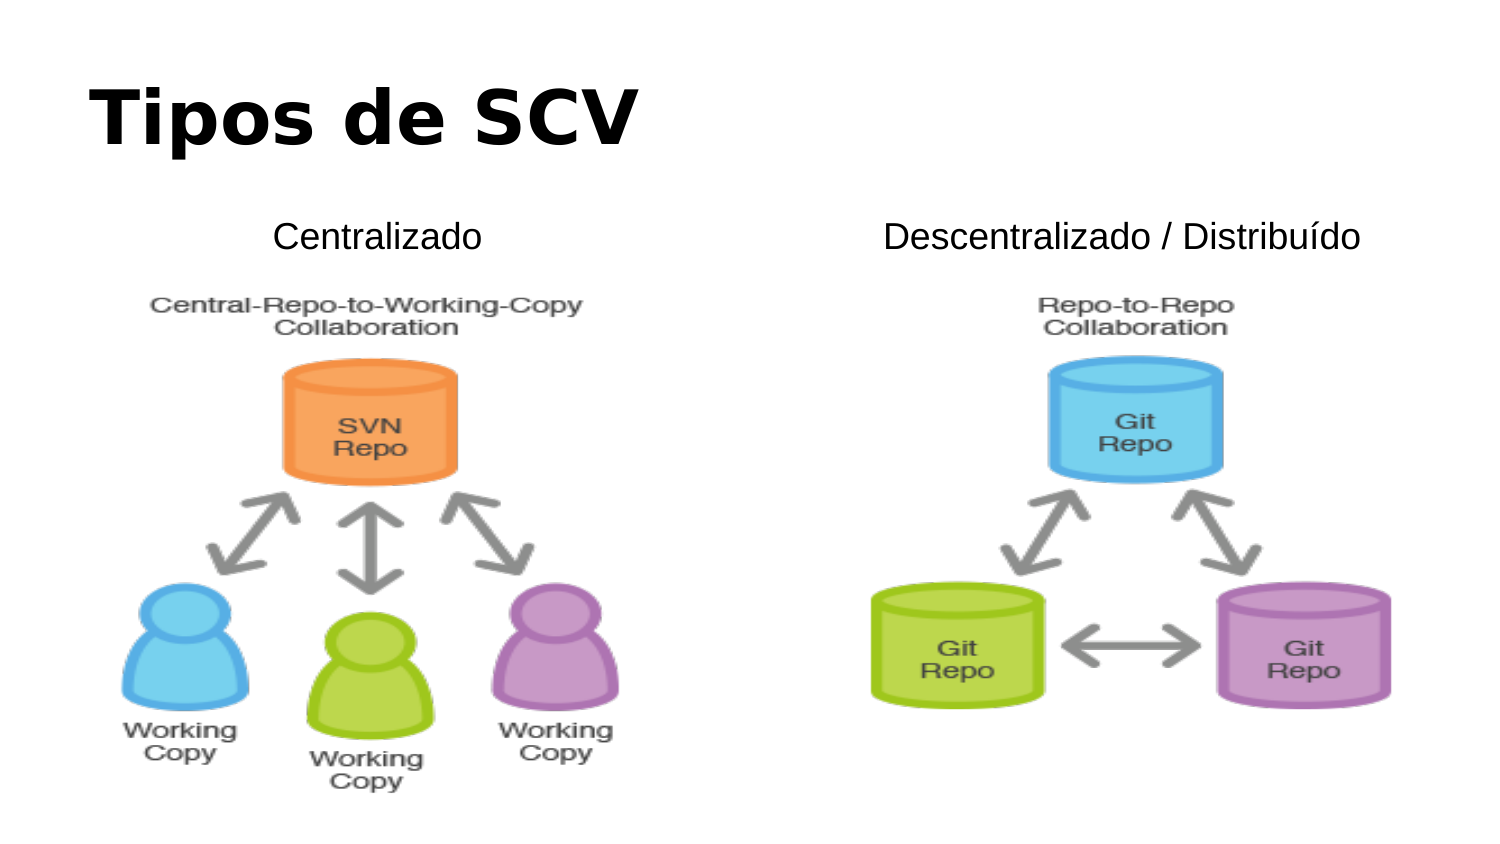

Tipos de SCV
Centralizado
Descentralizado / Distribuído